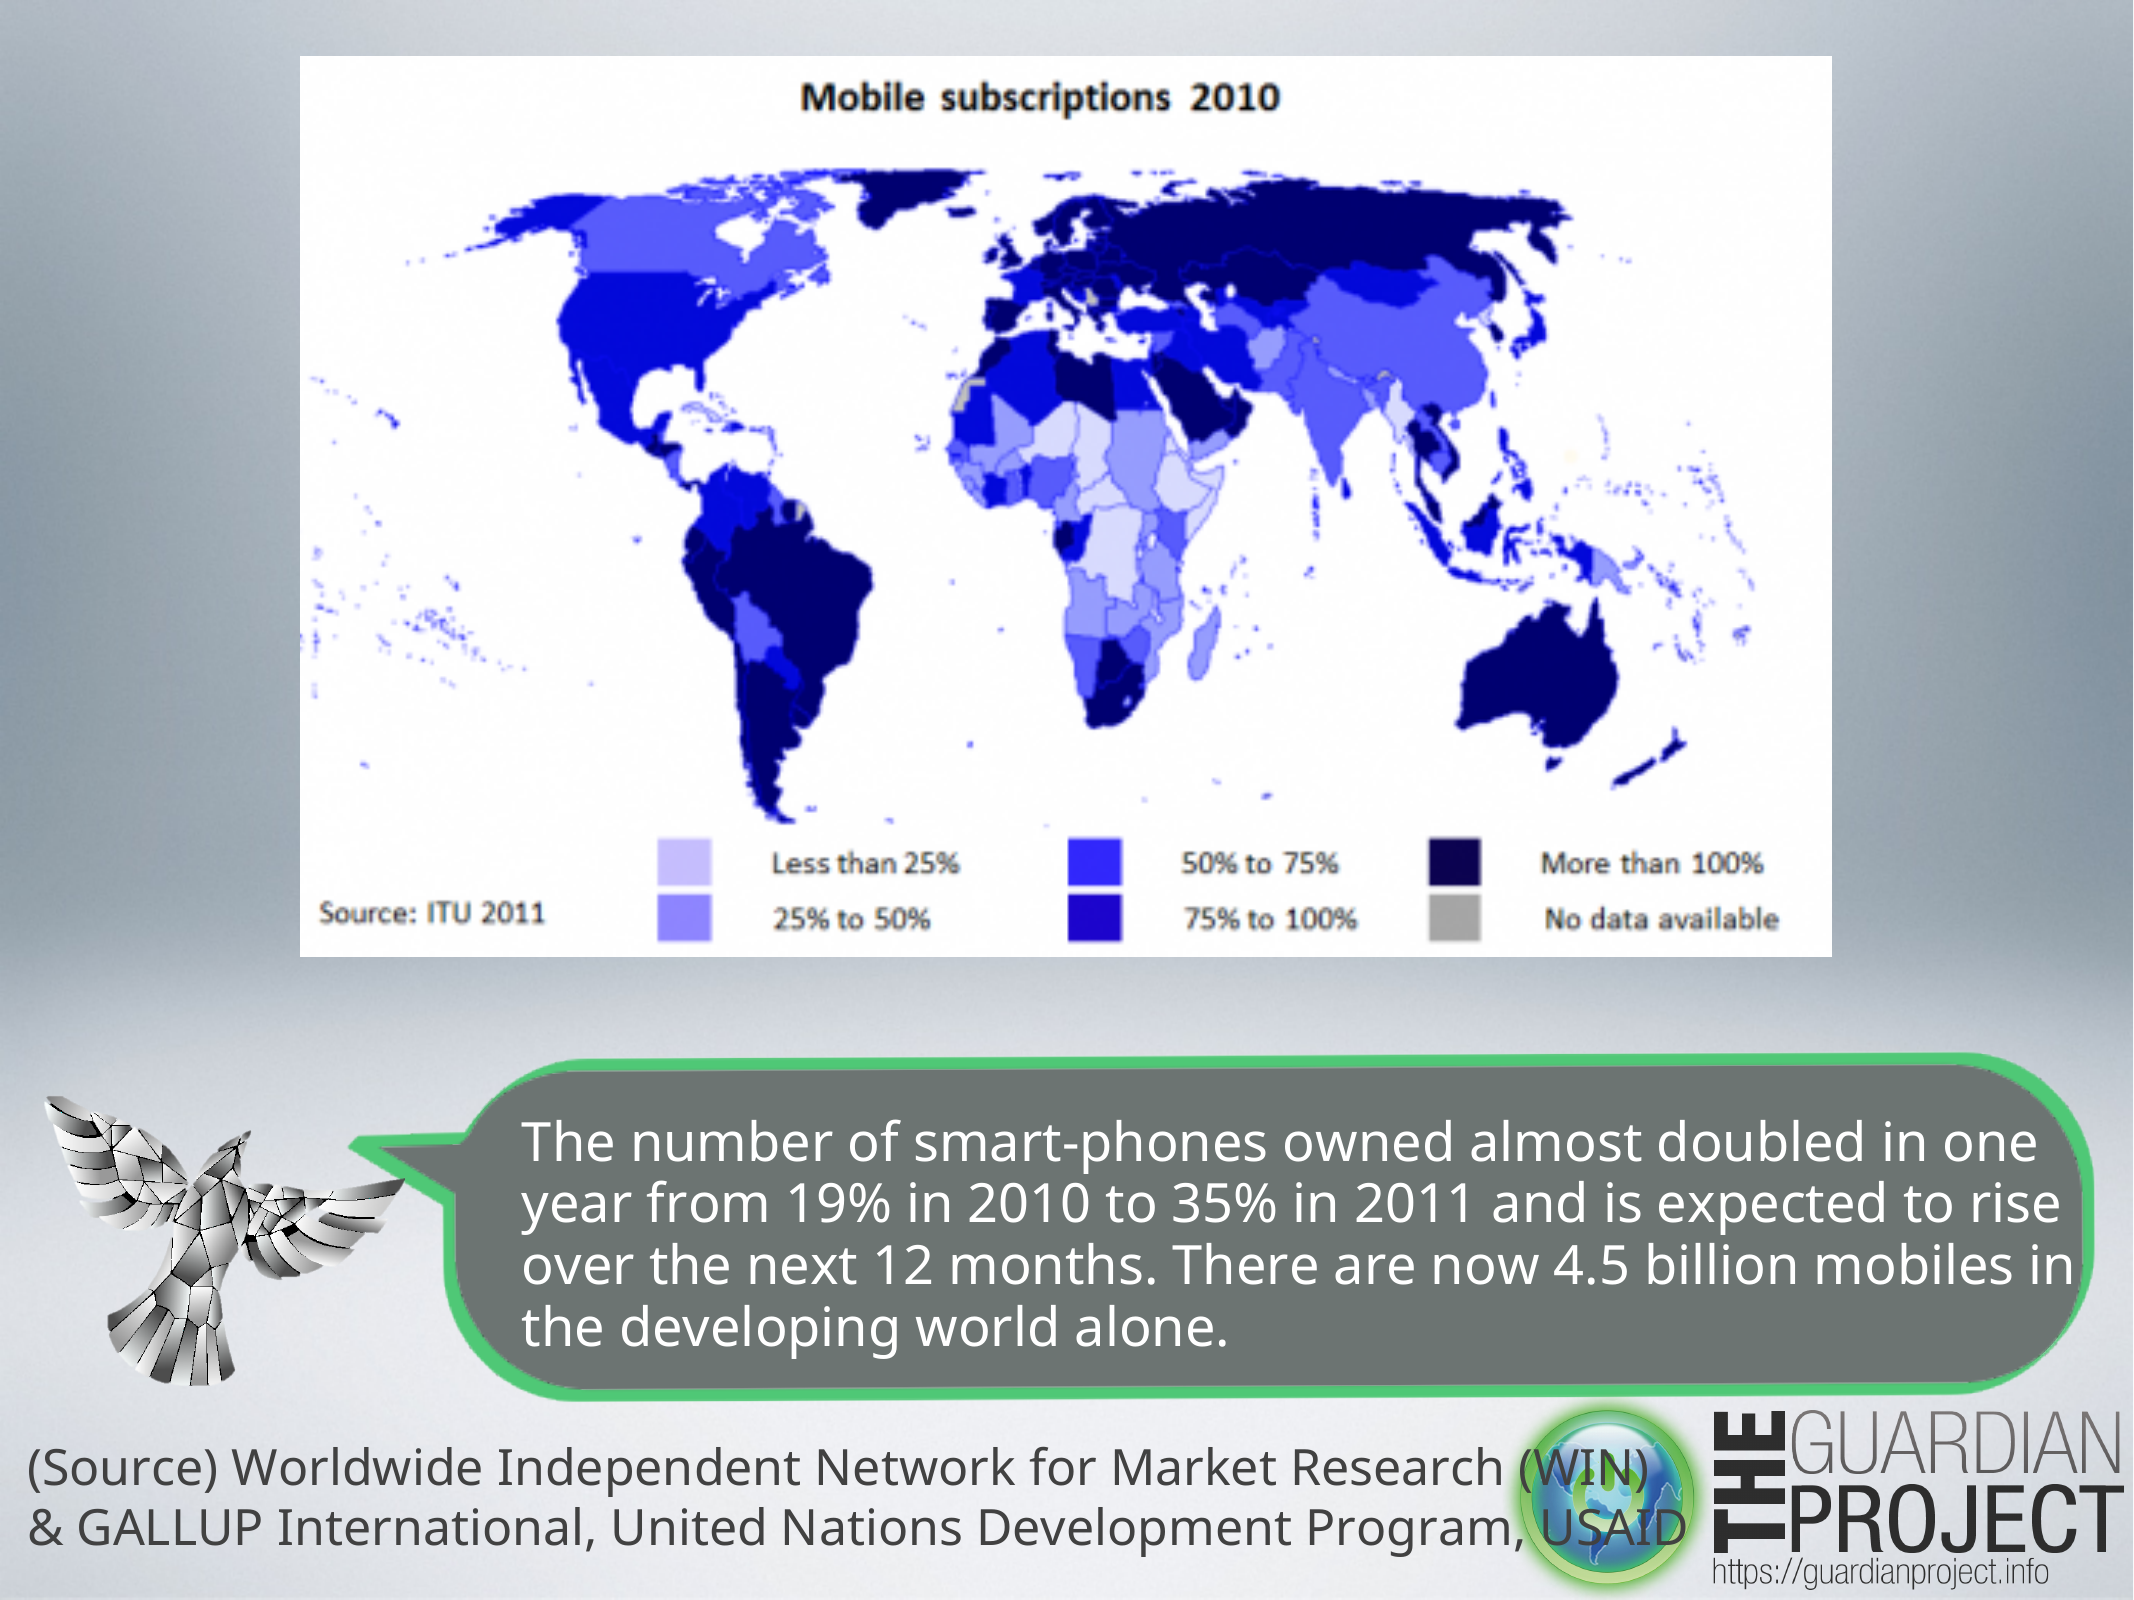

The number of smart-phones owned almost doubled in one year from 19% in 2010 to 35% in 2011 and is expected to rise over the next 12 months. There are now 4.5 billion mobiles in the developing world alone.
(Source) Worldwide Independent Network for Market Research (WIN)
& GALLUP International, United Nations Development Program, USAID